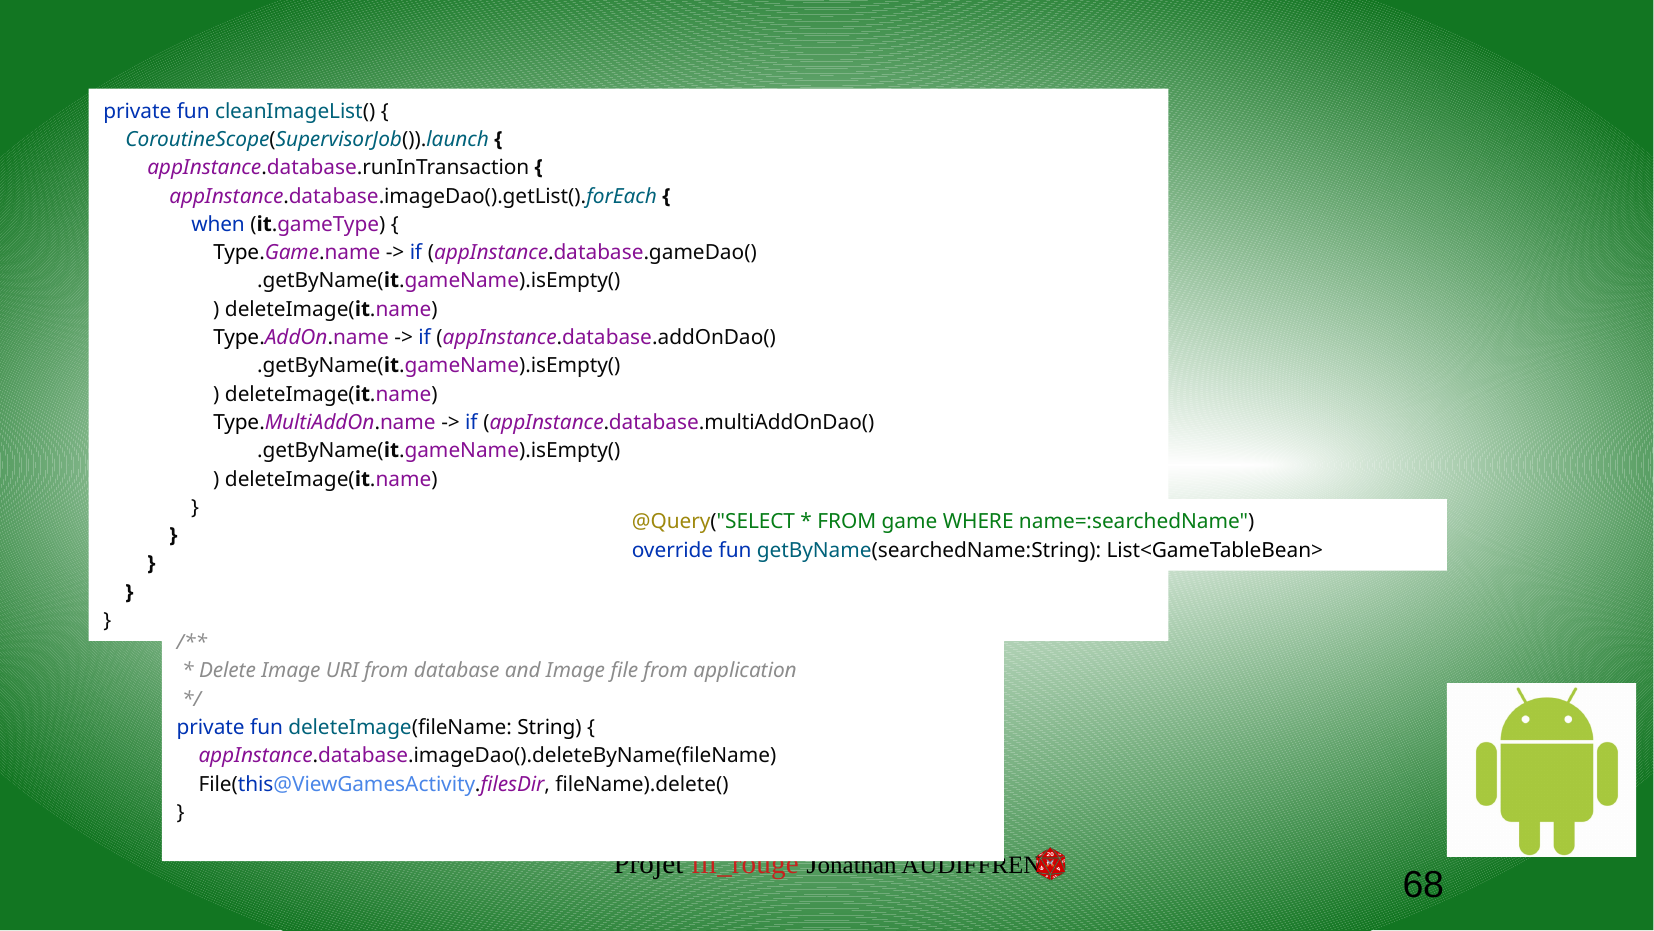

private fun cleanImageList() {
 CoroutineScope(SupervisorJob()).launch {
 appInstance.database.runInTransaction {
 appInstance.database.imageDao().getList().forEach {
 when (it.gameType) {
 Type.Game.name -> if (appInstance.database.gameDao()
 .getByName(it.gameName).isEmpty()
 ) deleteImage(it.name)
 Type.AddOn.name -> if (appInstance.database.addOnDao()
 .getByName(it.gameName).isEmpty()
 ) deleteImage(it.name)
 Type.MultiAddOn.name -> if (appInstance.database.multiAddOnDao()
 .getByName(it.gameName).isEmpty()
 ) deleteImage(it.name)
 }
 }
 }
 }
}
@Query("SELECT * FROM game WHERE name=:searchedName")
override fun getByName(searchedName:String): List<GameTableBean>
/**
 * Delete Image URI from database and Image file from application
 */
private fun deleteImage(fileName: String) {
 appInstance.database.imageDao().deleteByName(fileName)
 File(this@ViewGamesActivity.filesDir, fileName).delete()
}